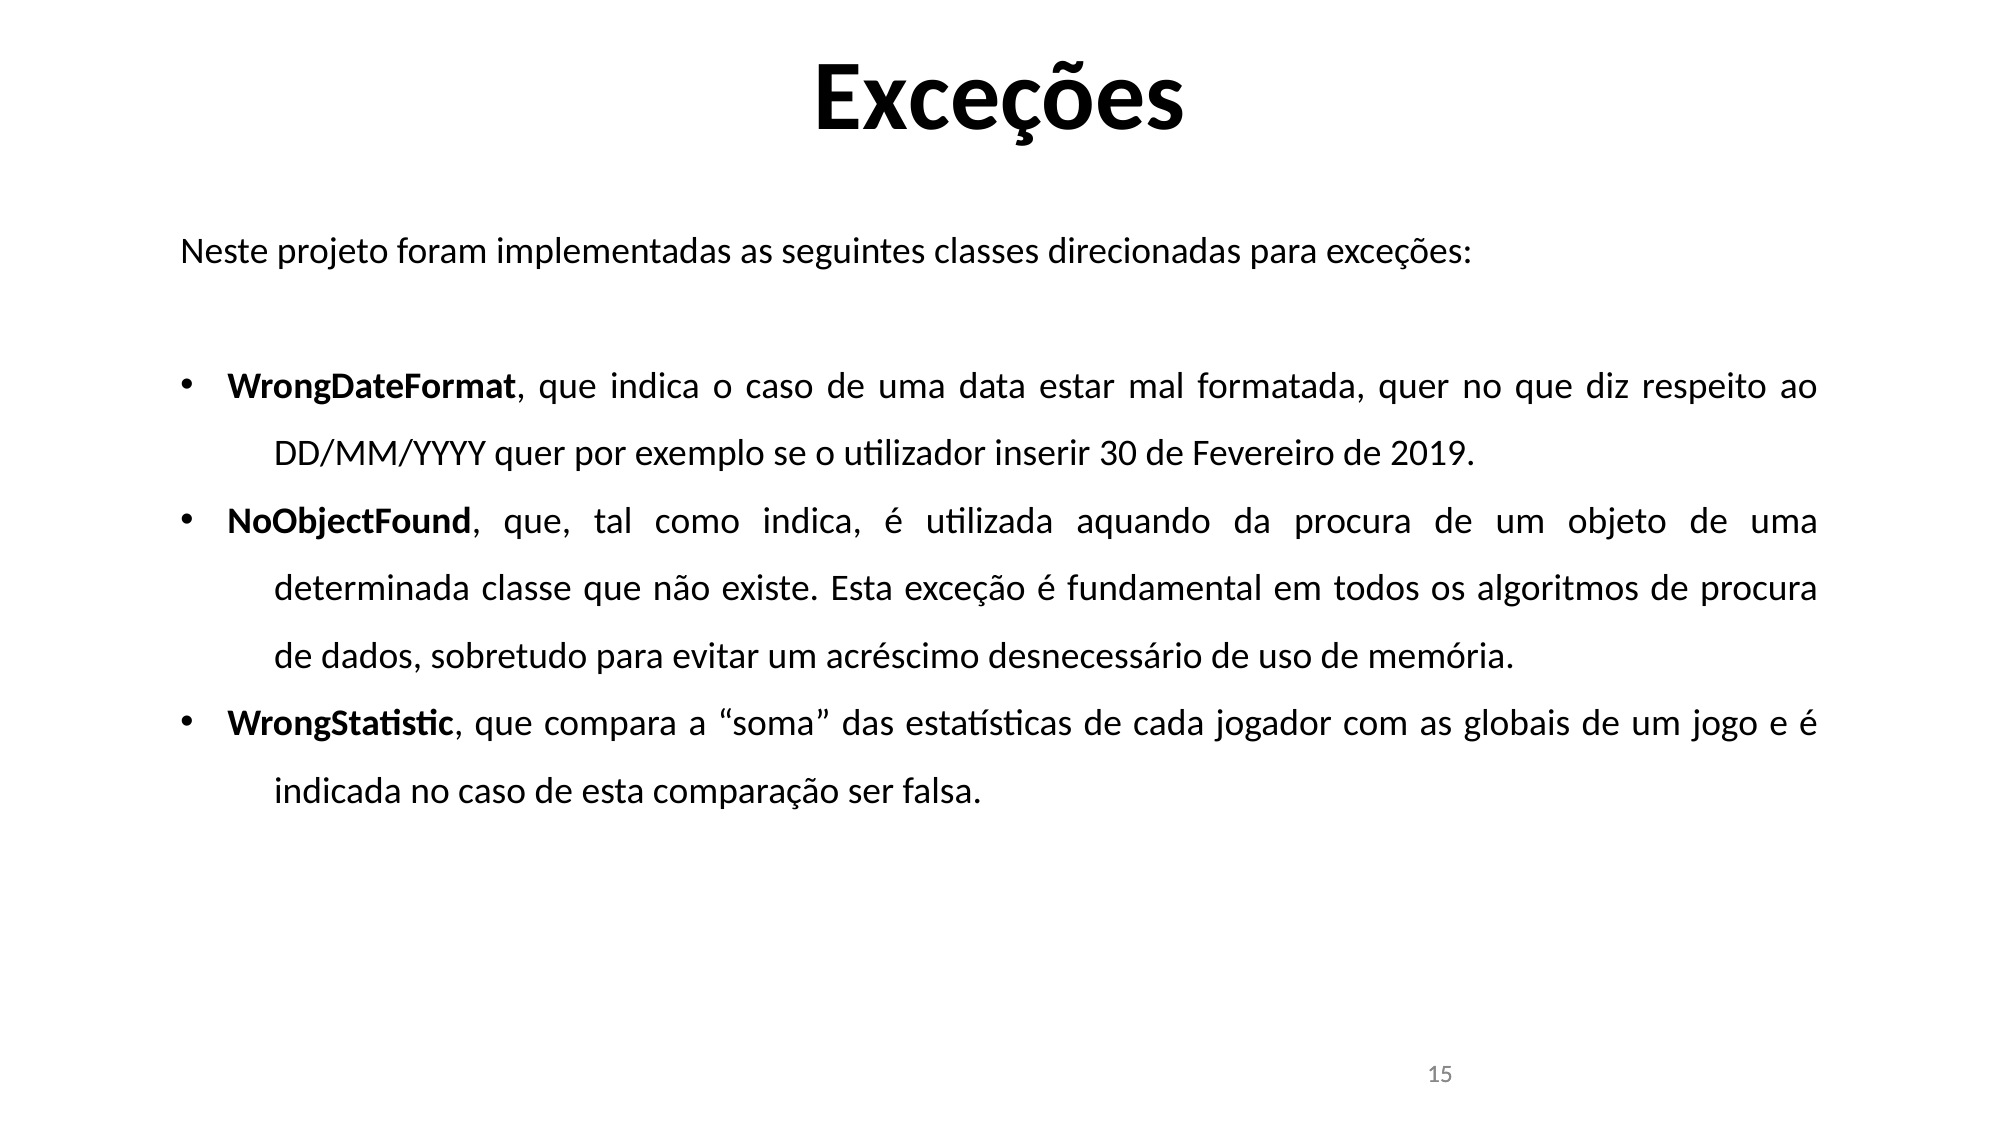

Exceções
Neste projeto foram implementadas as seguintes classes direcionadas para exceções:
WrongDateFormat, que indica o caso de uma data estar mal formatada, quer no que diz respeito ao DD/MM/YYYY quer por exemplo se o utilizador inserir 30 de Fevereiro de 2019.
NoObjectFound, que, tal como indica, é utilizada aquando da procura de um objeto de uma determinada classe que não existe. Esta exceção é fundamental em todos os algoritmos de procura de dados, sobretudo para evitar um acréscimo desnecessário de uso de memória.
WrongStatistic, que compara a “soma” das estatísticas de cada jogador com as globais de um jogo e é indicada no caso de esta comparação ser falsa.